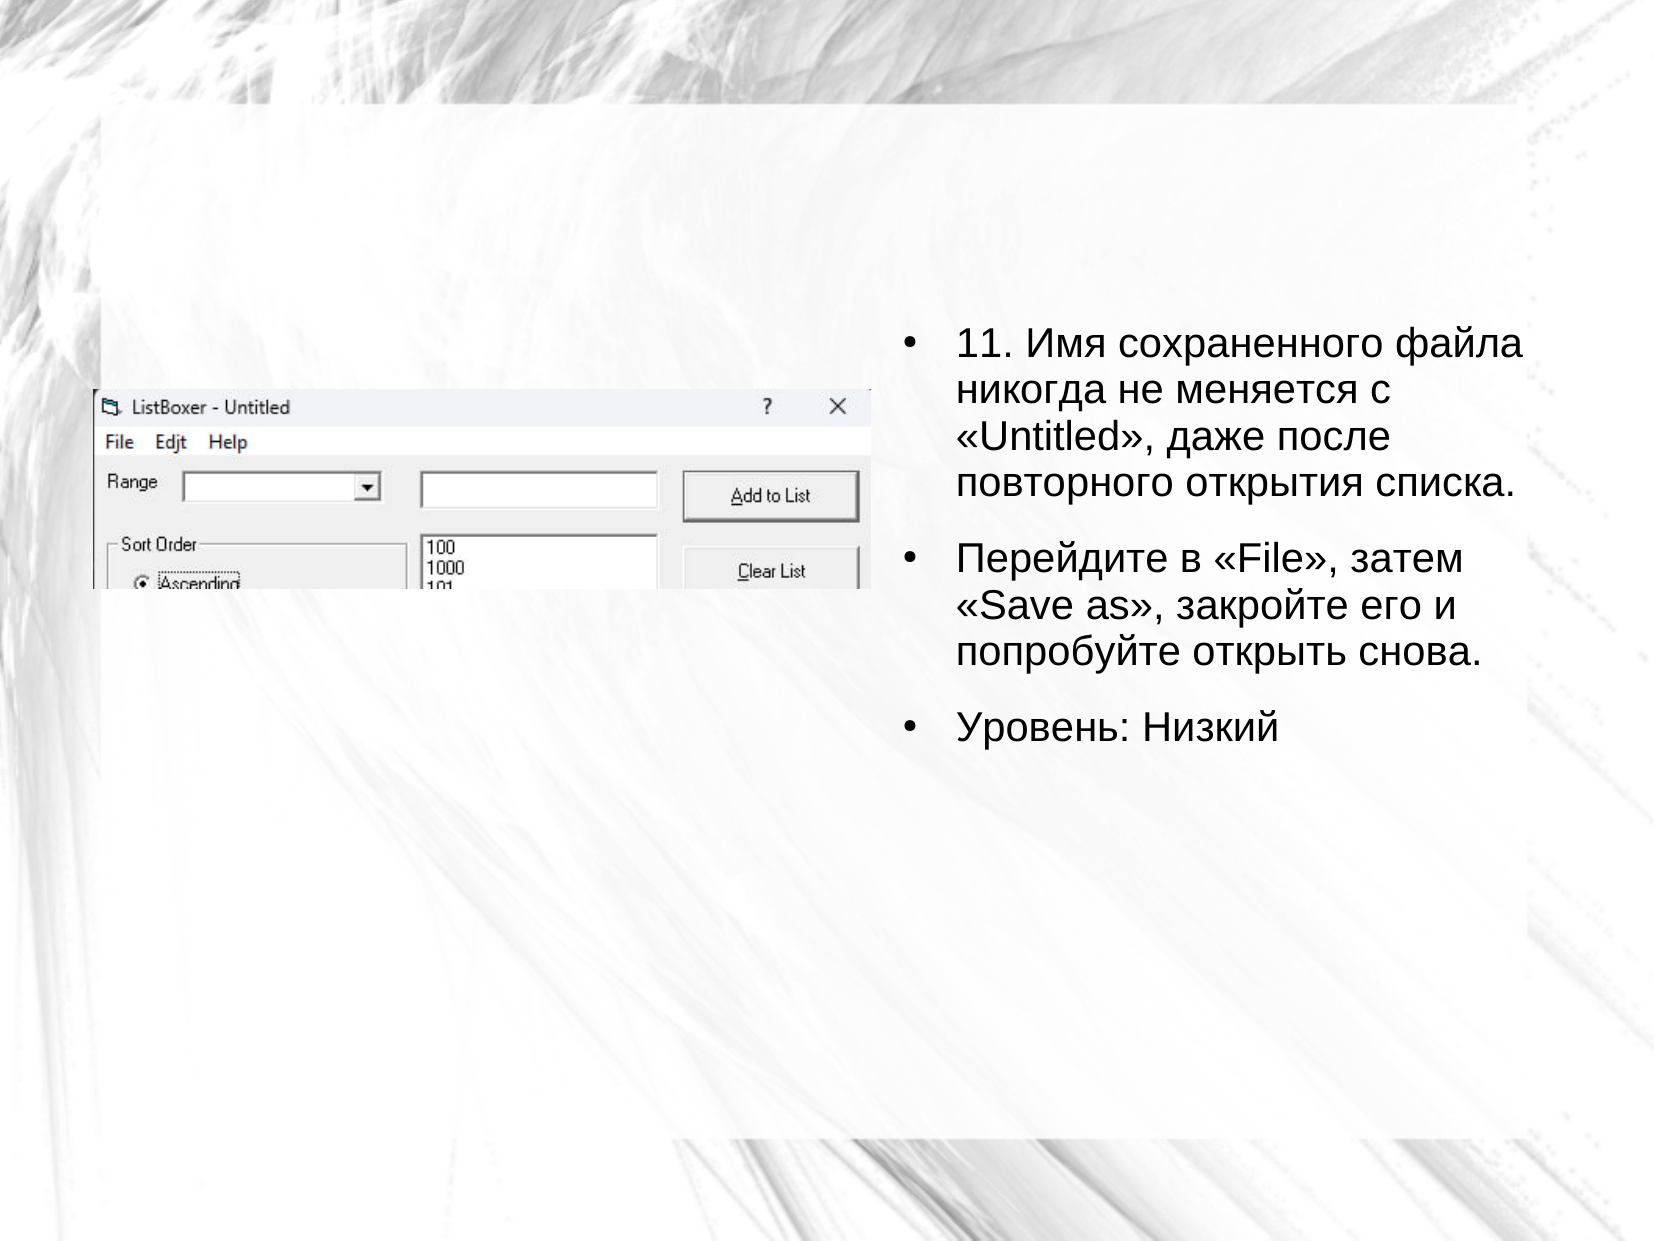

#
11. Имя сохраненного файла никогда не меняется с «Untitled», даже после повторного открытия списка.
Перейдите в «File», затем «Save as», закройте его и попробуйте открыть снова.
Уровень: Низкий